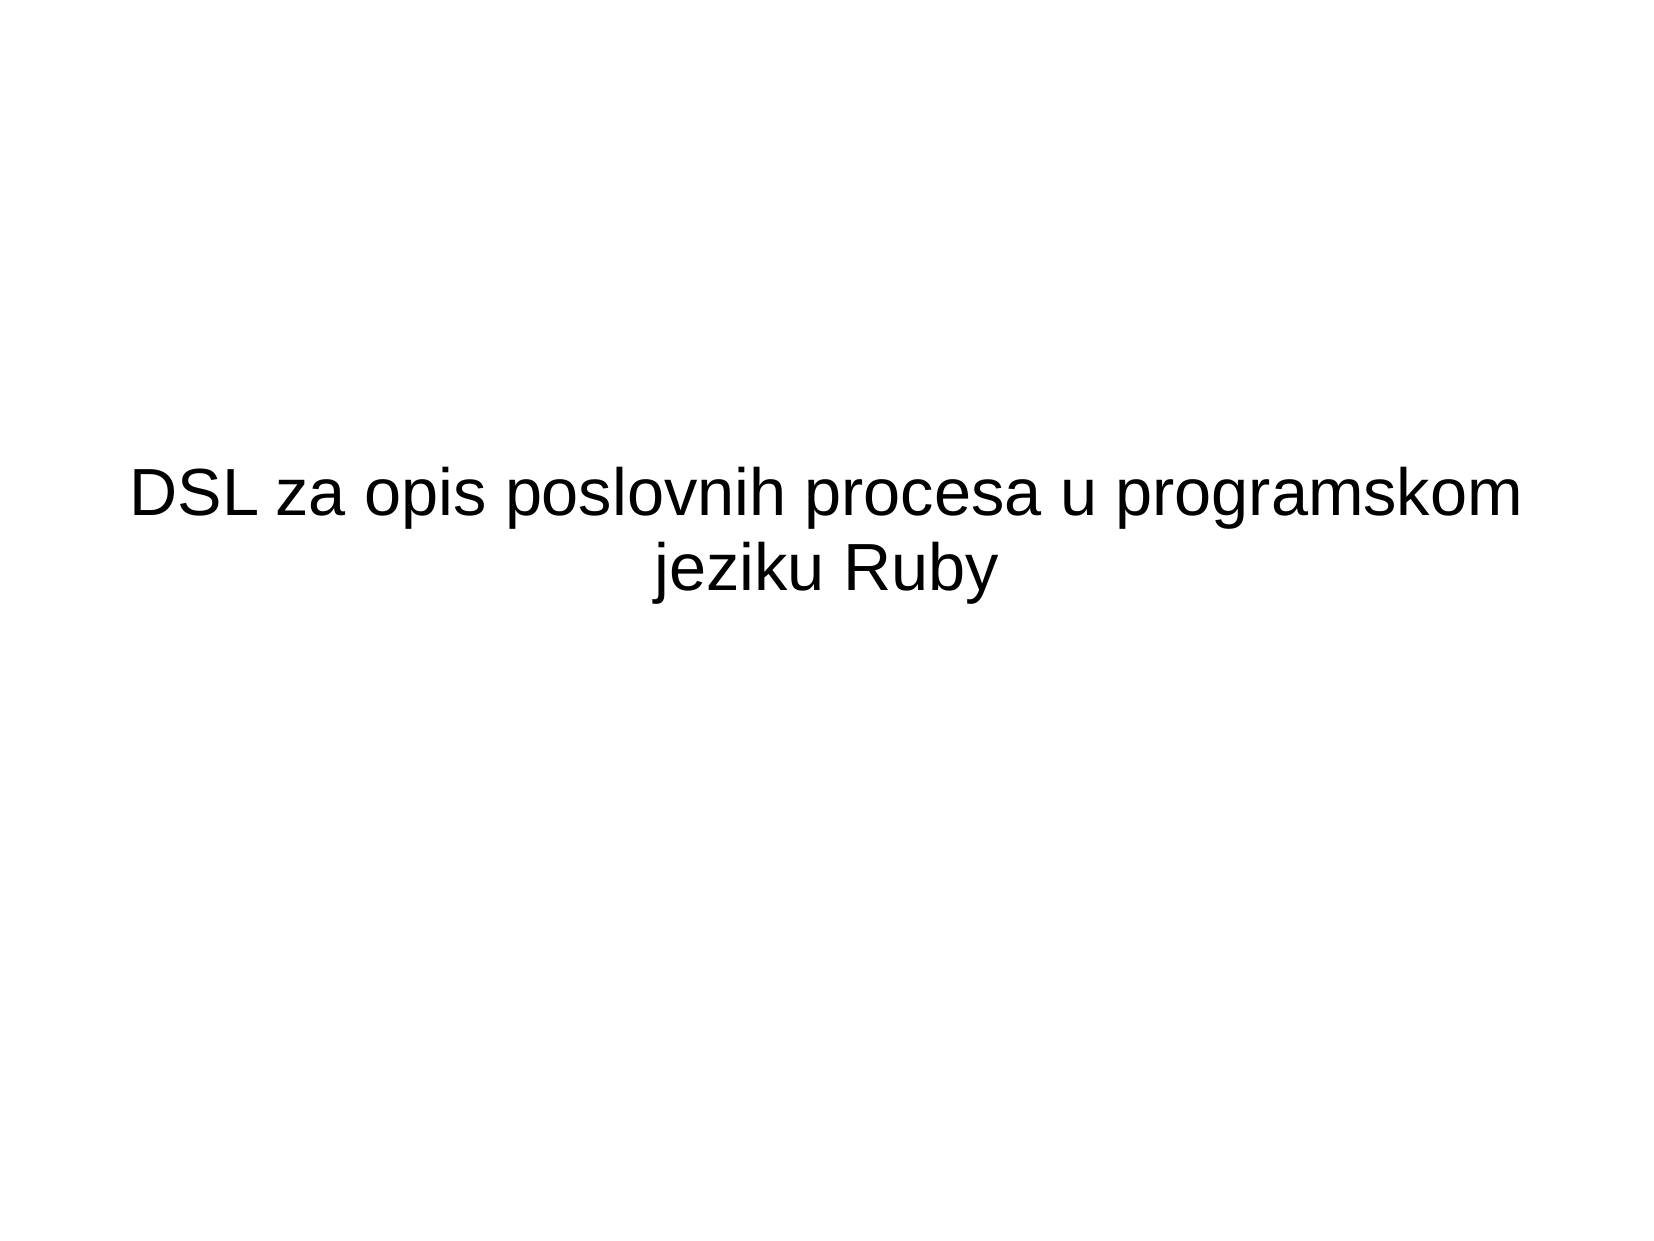

# DSL za opis poslovnih procesa u programskom jeziku Ruby